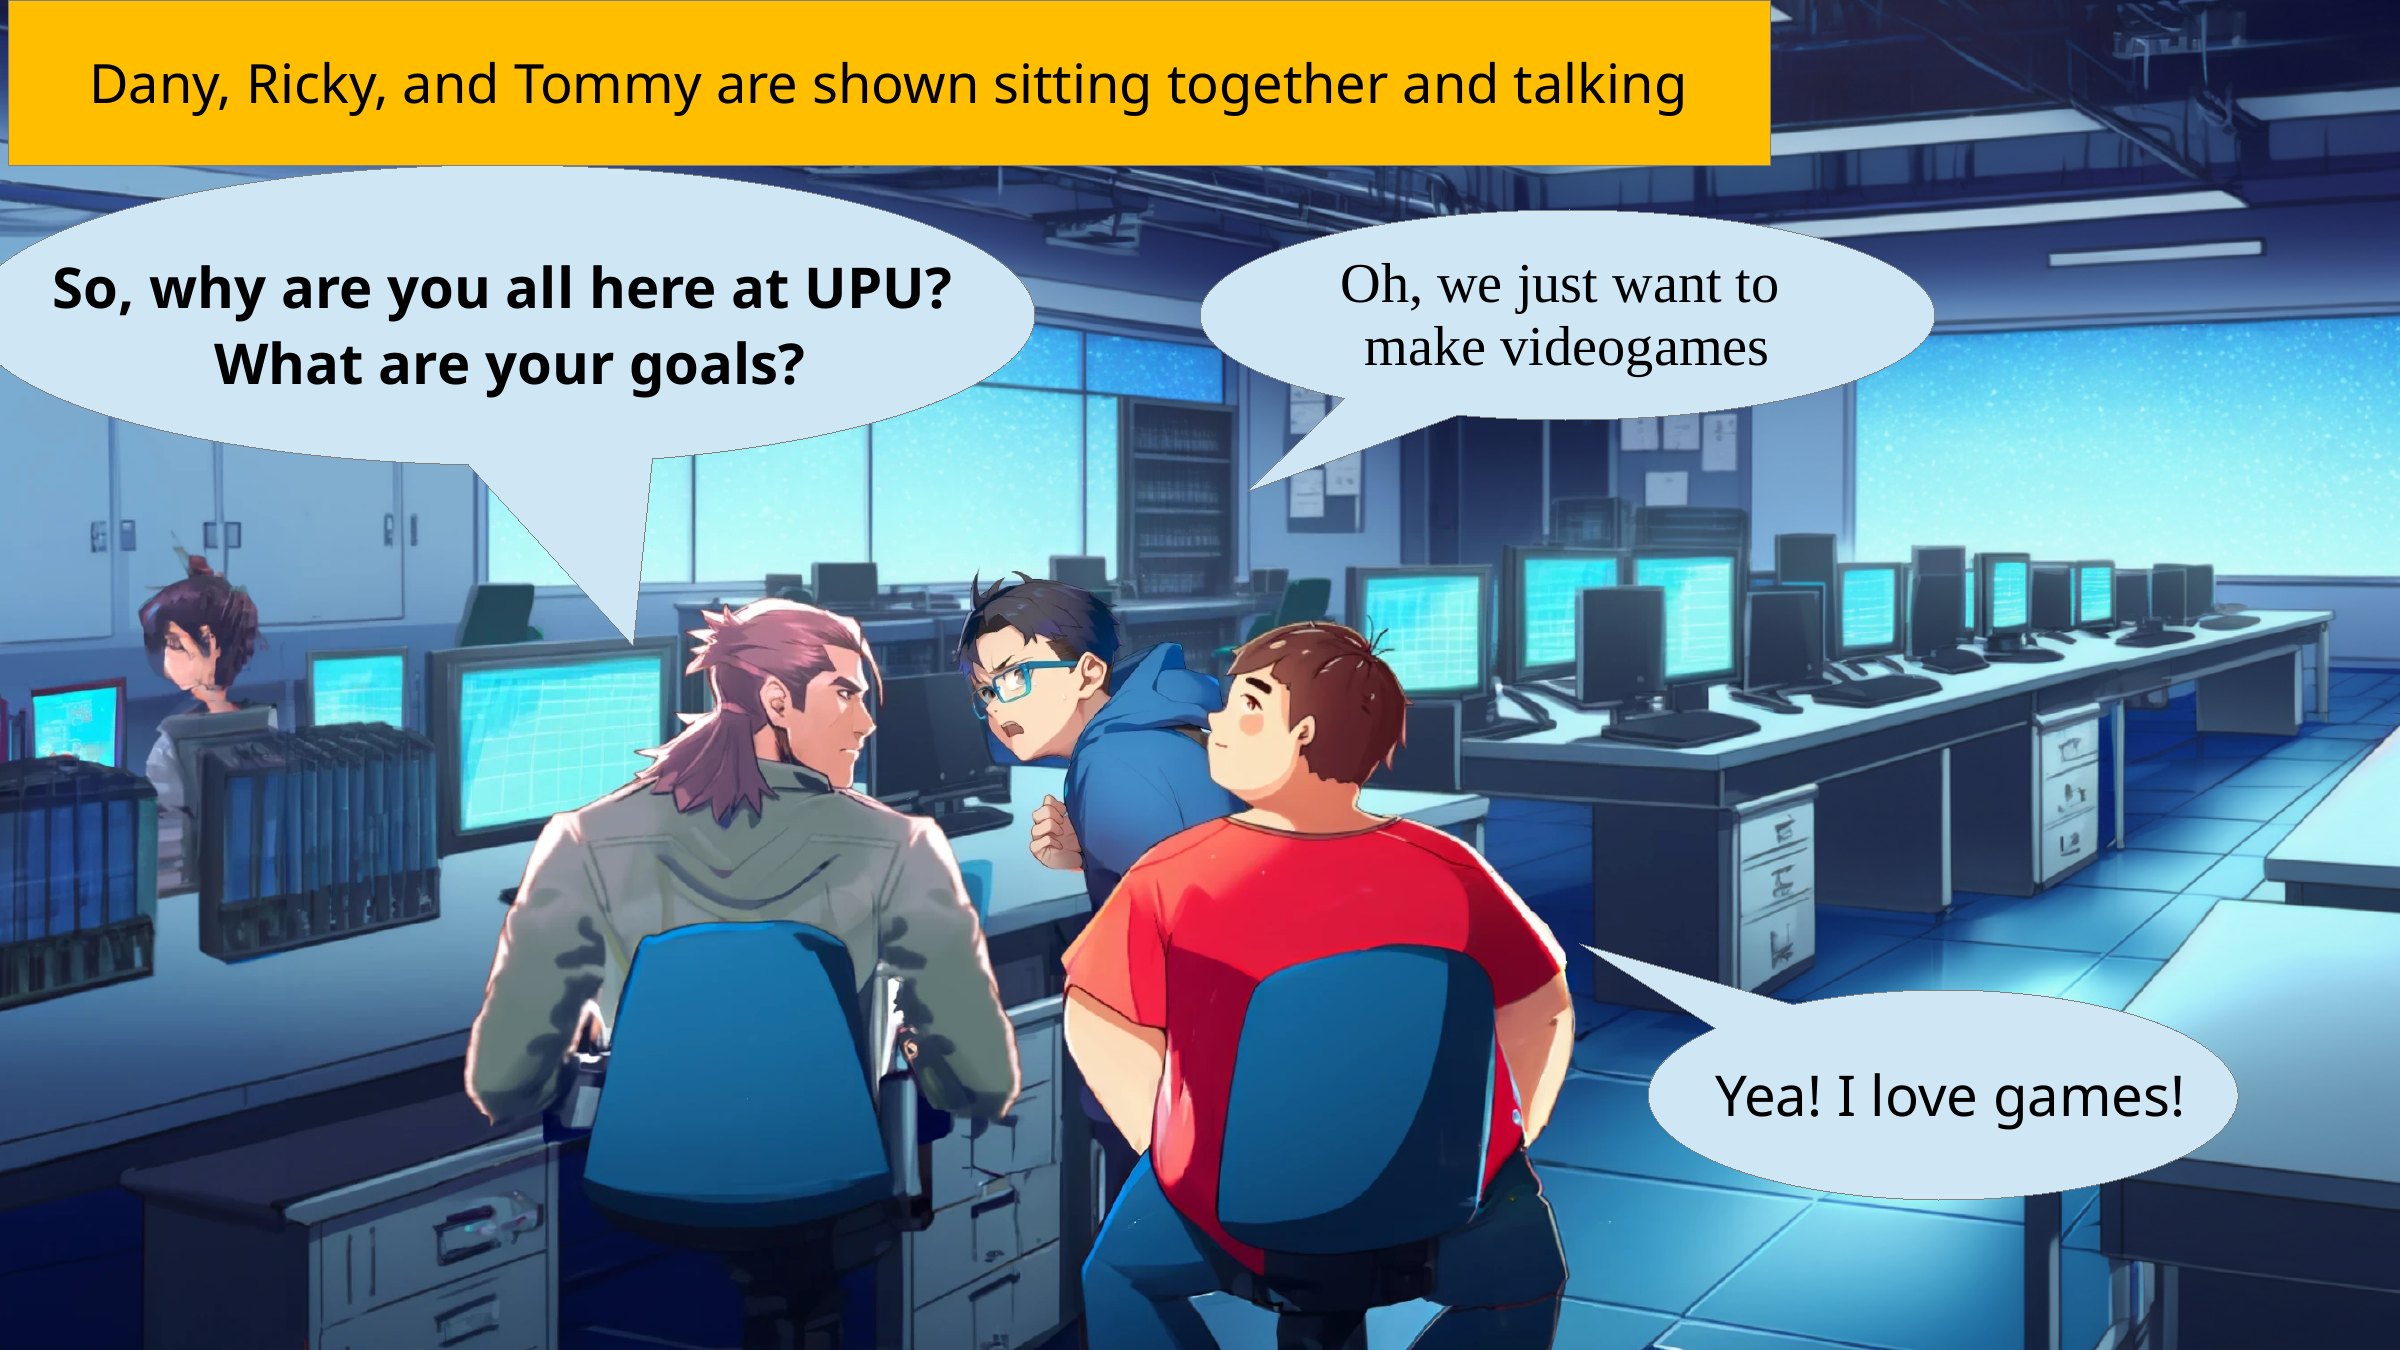

Dany, Ricky, and Tommy are shown sitting together and talking
So, why are you all here at UPU?
 What are your goals?
Oh, we just want to
make videogames
 Yea! I love games!